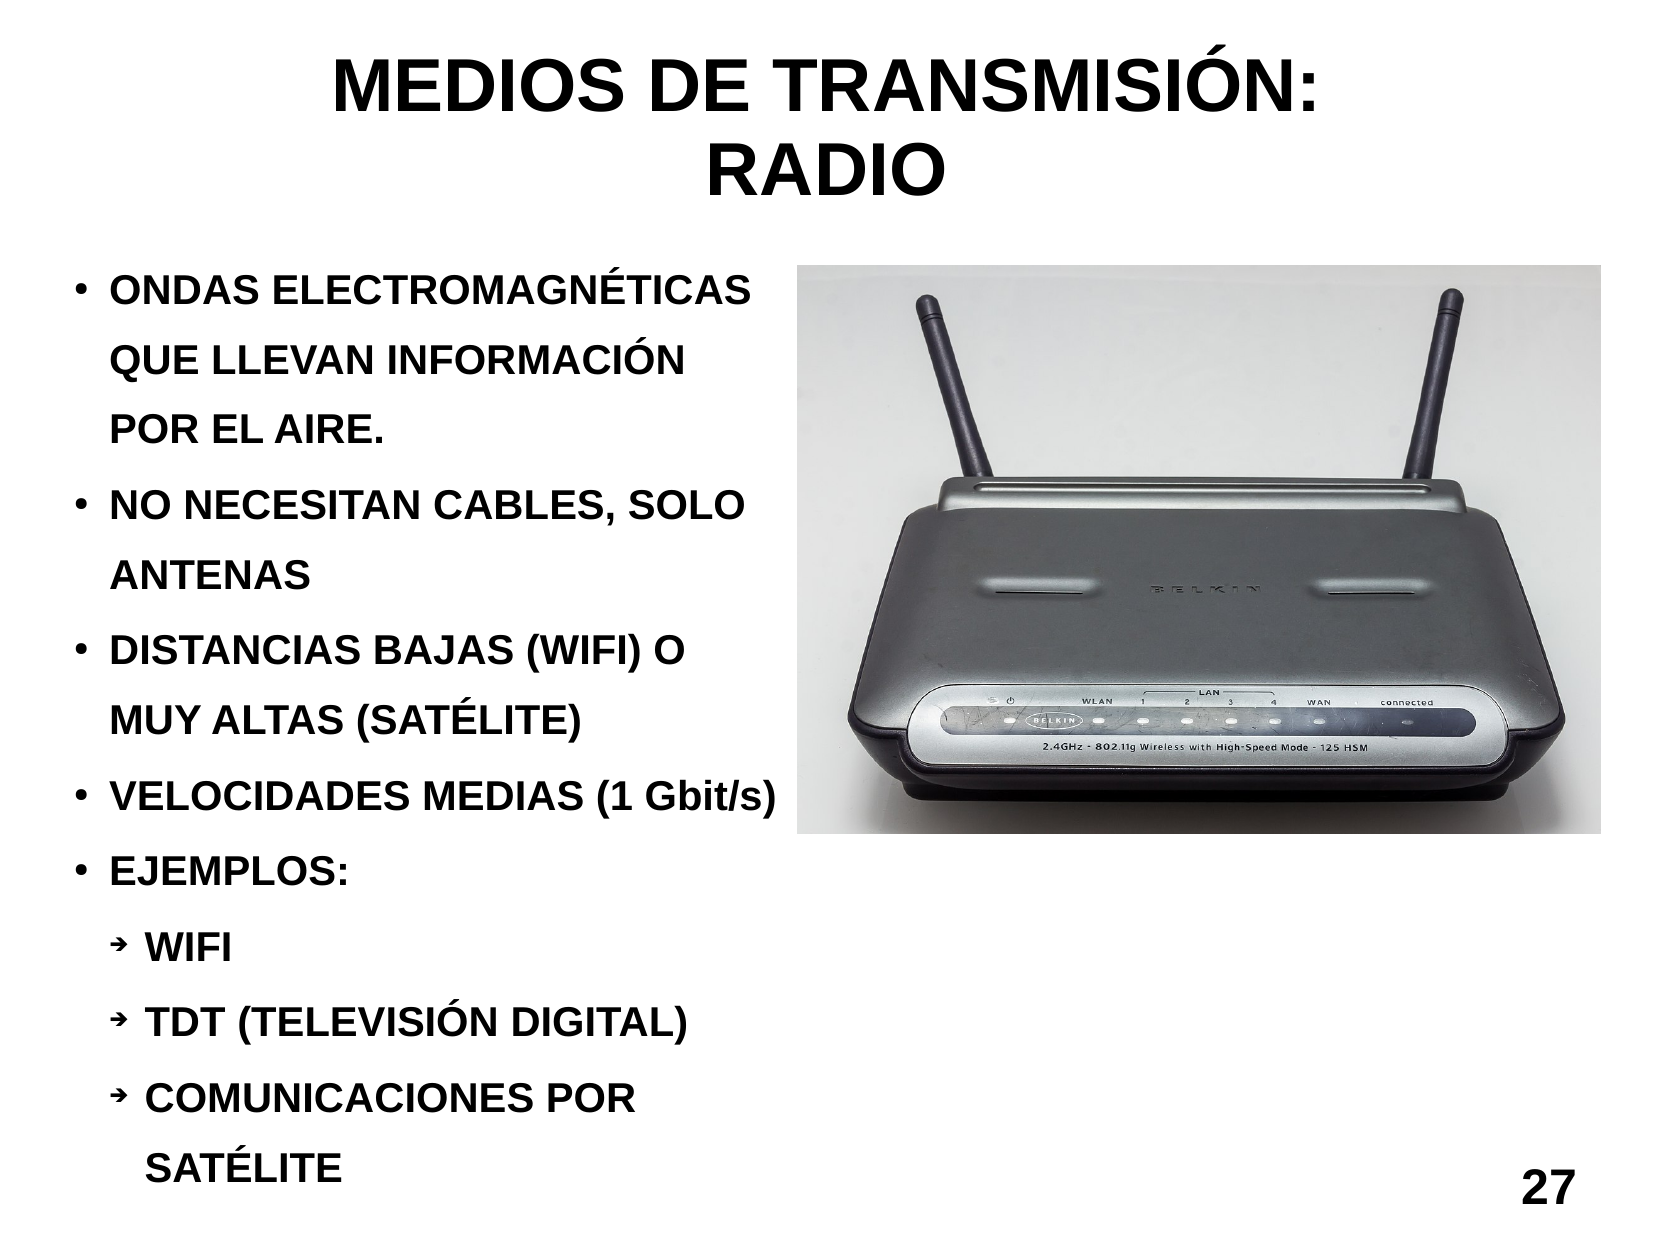

# MEDIOS DE TRANSMISIÓN: RADIO
ONDAS ELECTROMAGNÉTICAS QUE LLEVAN INFORMACIÓN POR EL AIRE.
NO NECESITAN CABLES, SOLO ANTENAS
DISTANCIAS BAJAS (WIFI) O MUY ALTAS (SATÉLITE)
VELOCIDADES MEDIAS (1 Gbit/s)
EJEMPLOS:
WIFI
TDT (TELEVISIÓN DIGITAL)
COMUNICACIONES POR SATÉLITE